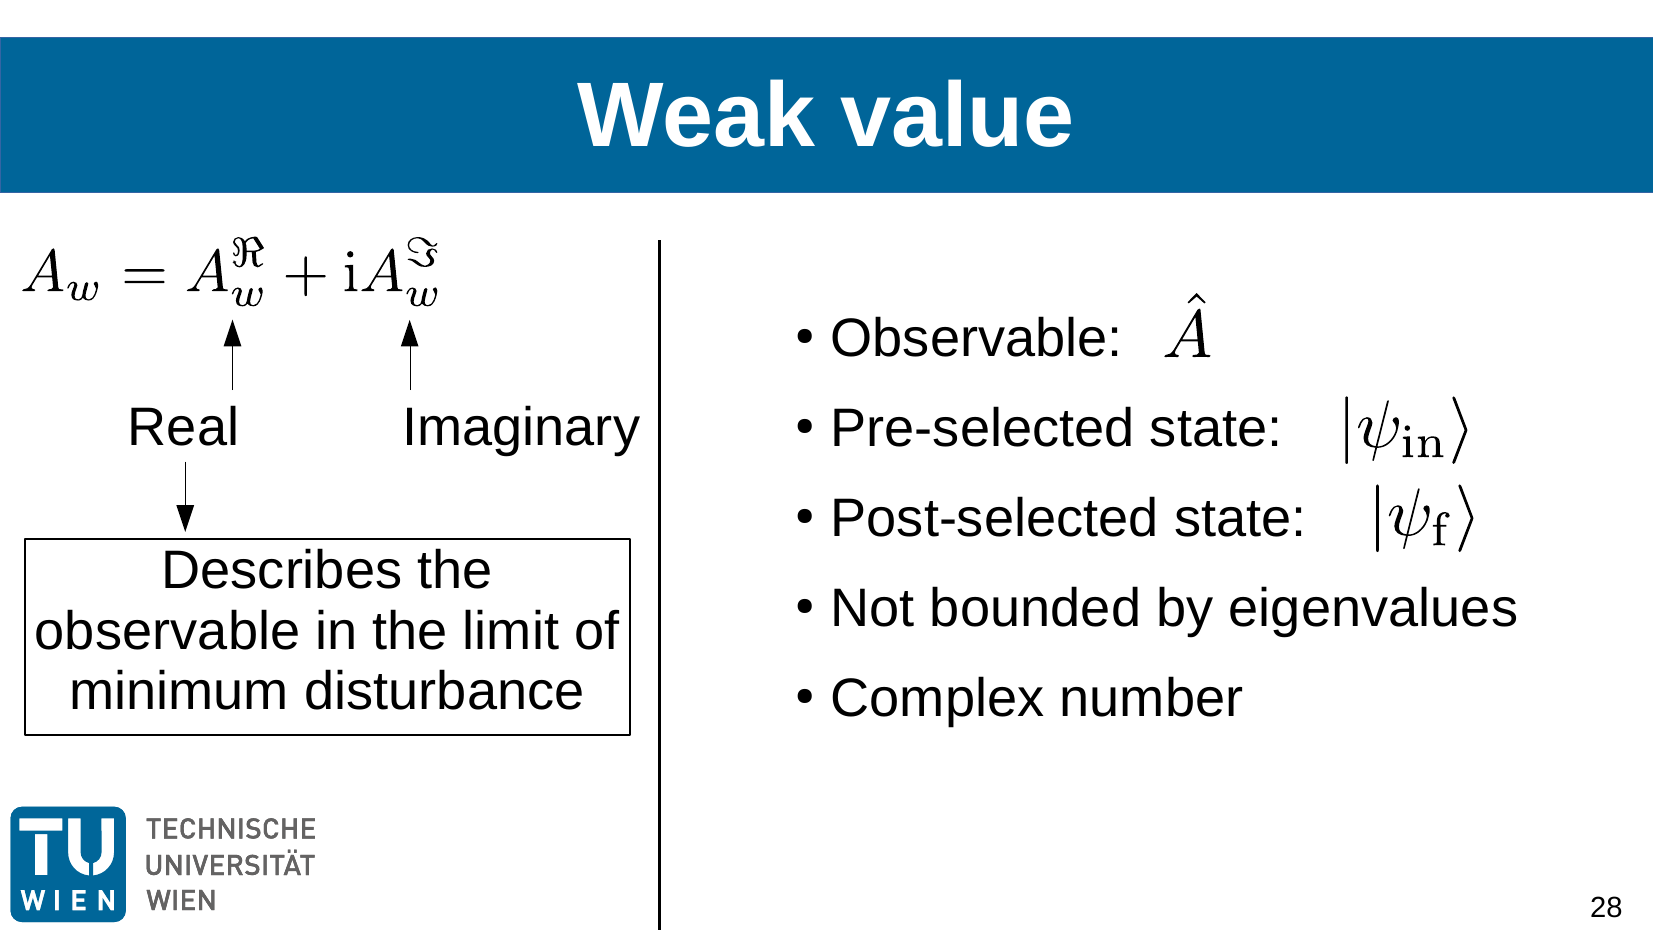

# Weak value
Observable:
Pre-selected state:
Post-selected state:
Not bounded by eigenvalues
Complex number
Real
Imaginary
Describes the observable in the limit of minimum disturbance